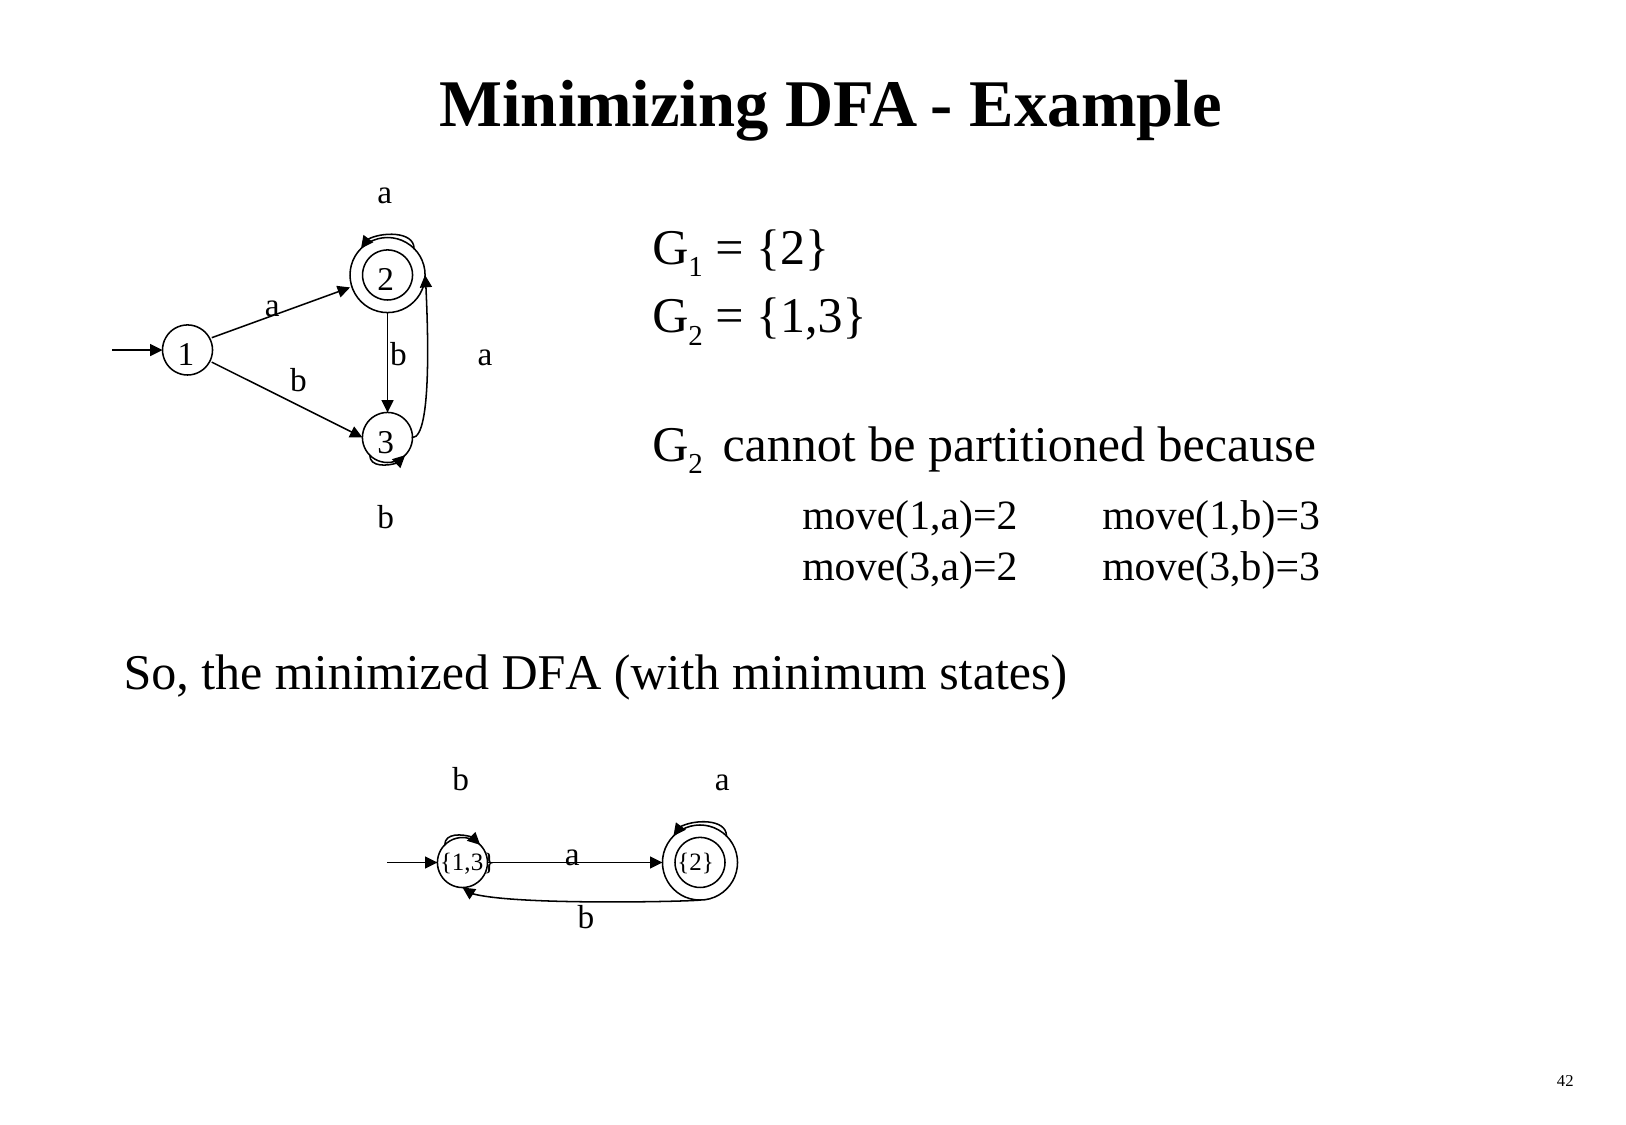

# Minimizing DFA - Example
a
G1 = {2}
G2 = {1,3}
G2 cannot be partitioned because
	move(1,a)=2	move(1,b)=3
	move(3,a)=2	move(3,b)=3
2
a
1
b
a
b
3
b
So, the minimized DFA (with minimum states)
b
a
a
{1,3}
{2}
b